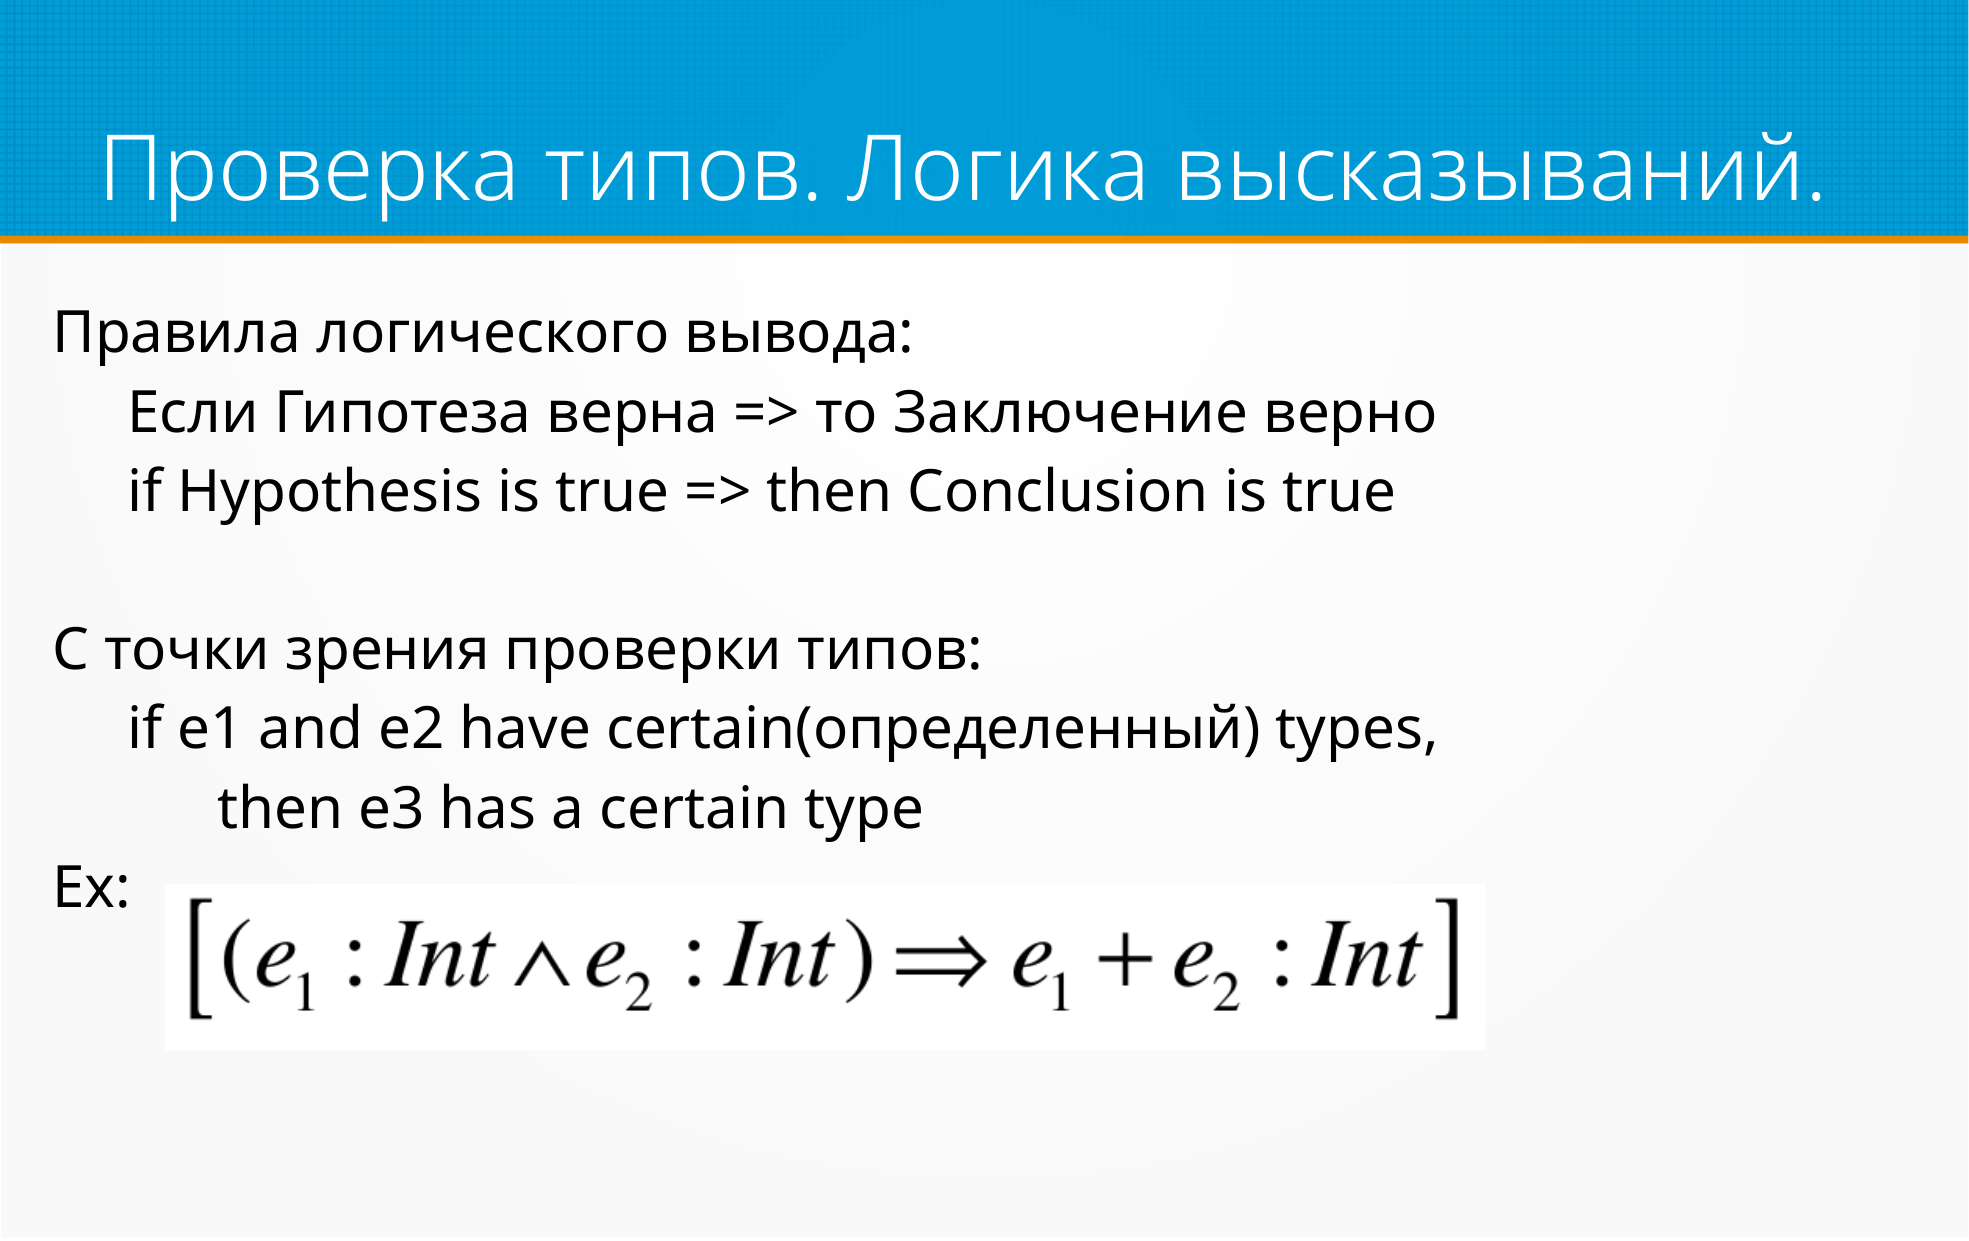

# Проверка типов. Логика высказываний.
Правила логического вывода:
	Если Гипотеза верна => то Заключение верно
	if Hypothesis is true => then Conclusion is true
С точки зрения проверки типов:
	if e1 and e2 have certain(определенный) types,
		 then e3 has a certain type
Ex: